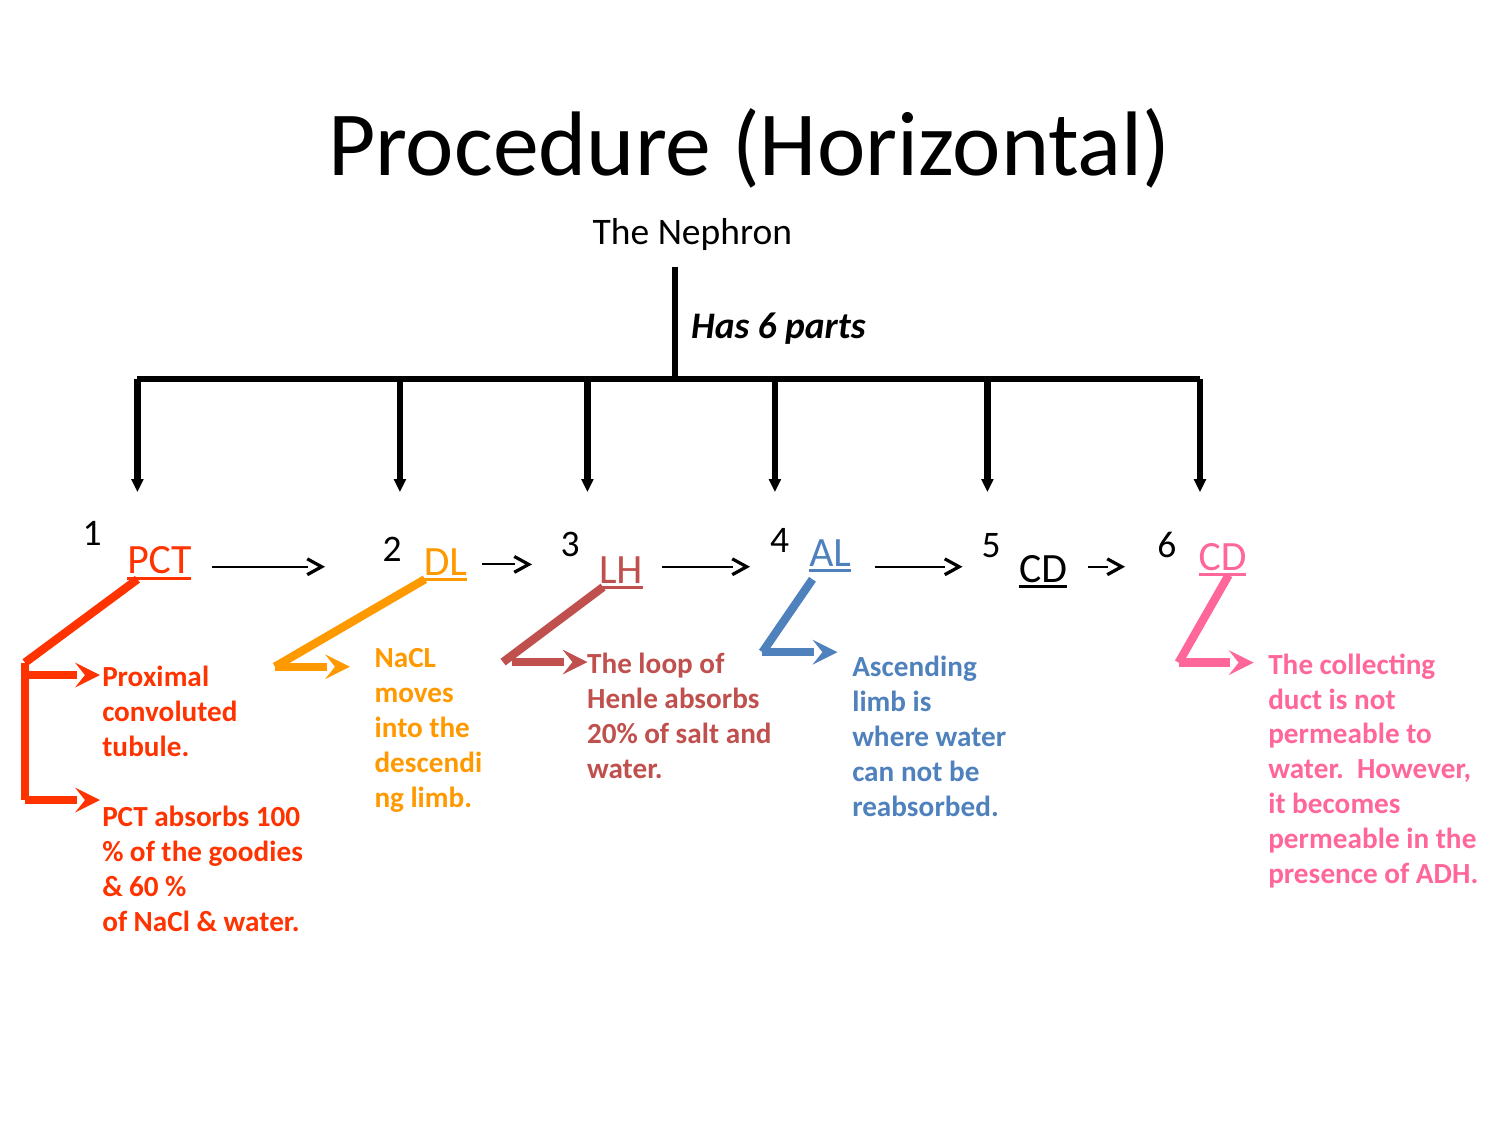

# Procedure (Horizontal)
The Nephron
Has 6 parts
1
4
3
5
6
2
AL
CD
PCT
DL
CD
LH
NaCL moves
into the descending limb.
The loop of Henle absorbs 20% of salt and water.
The collecting duct is not permeable to water. However, it becomes permeable in the presence of ADH.
Ascending limb is where water can not be reabsorbed.
Proximal convoluted tubule.
PCT absorbs 100 % of the goodies & 60 %
of NaCl & water.